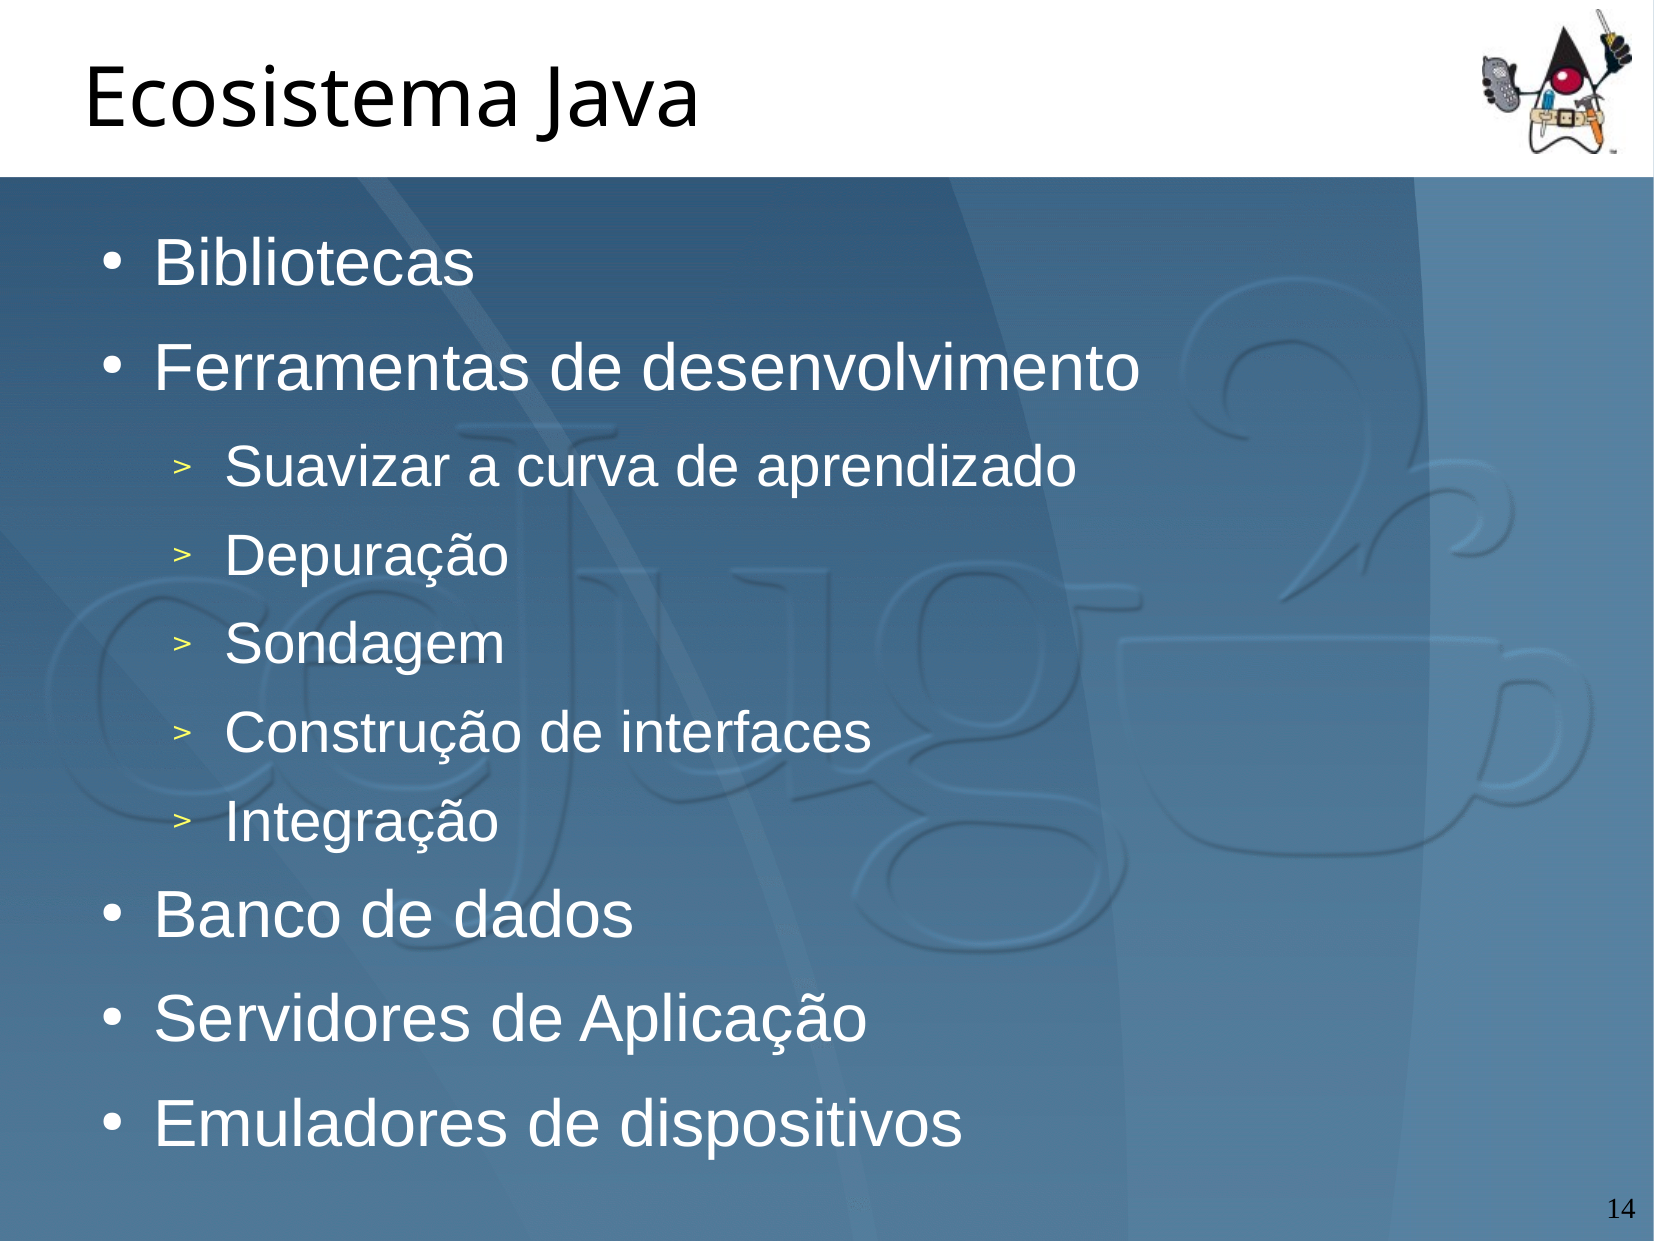

# Ecosistema Java
Bibliotecas
Ferramentas de desenvolvimento
Suavizar a curva de aprendizado
Depuração
Sondagem
Construção de interfaces
Integração
Banco de dados
Servidores de Aplicação
Emuladores de dispositivos
14